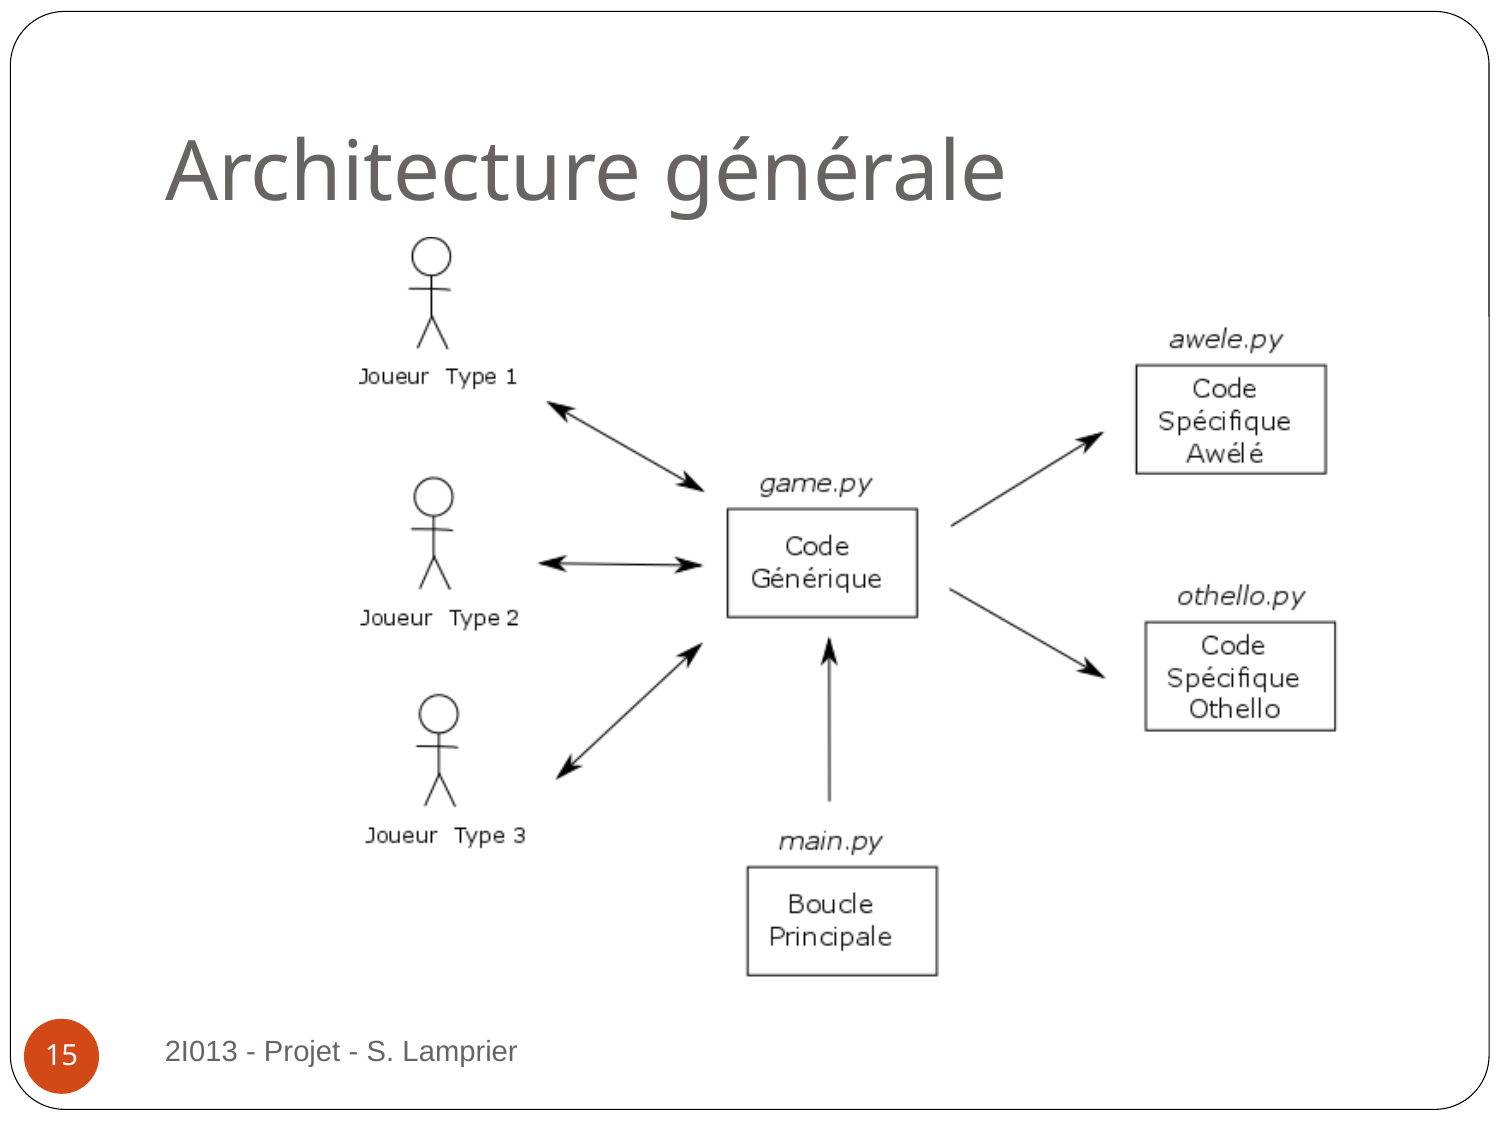

# Architecture générale
2I013 - Projet - S. Lamprier